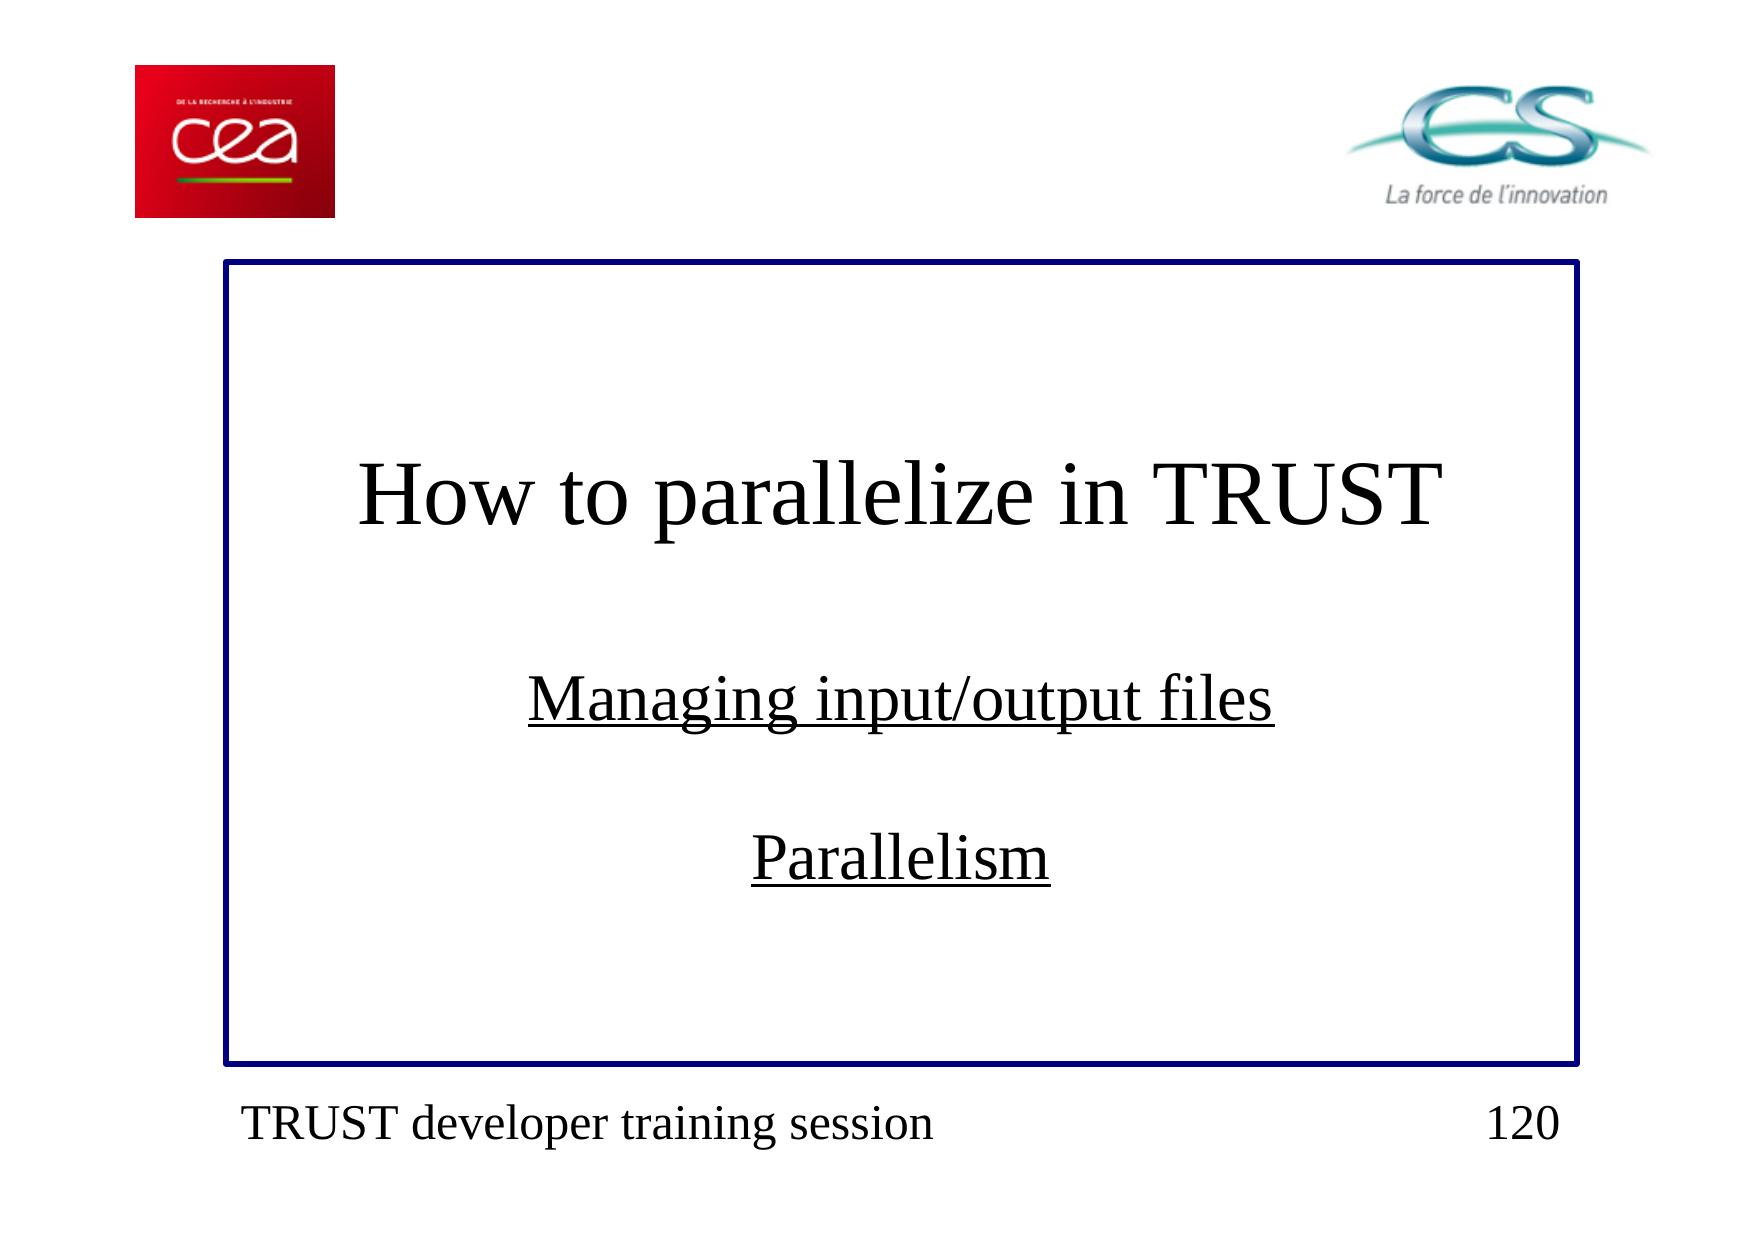

# How to parallelize in TRUST Managing input/output files Parallelism
TRUST developer training session
120